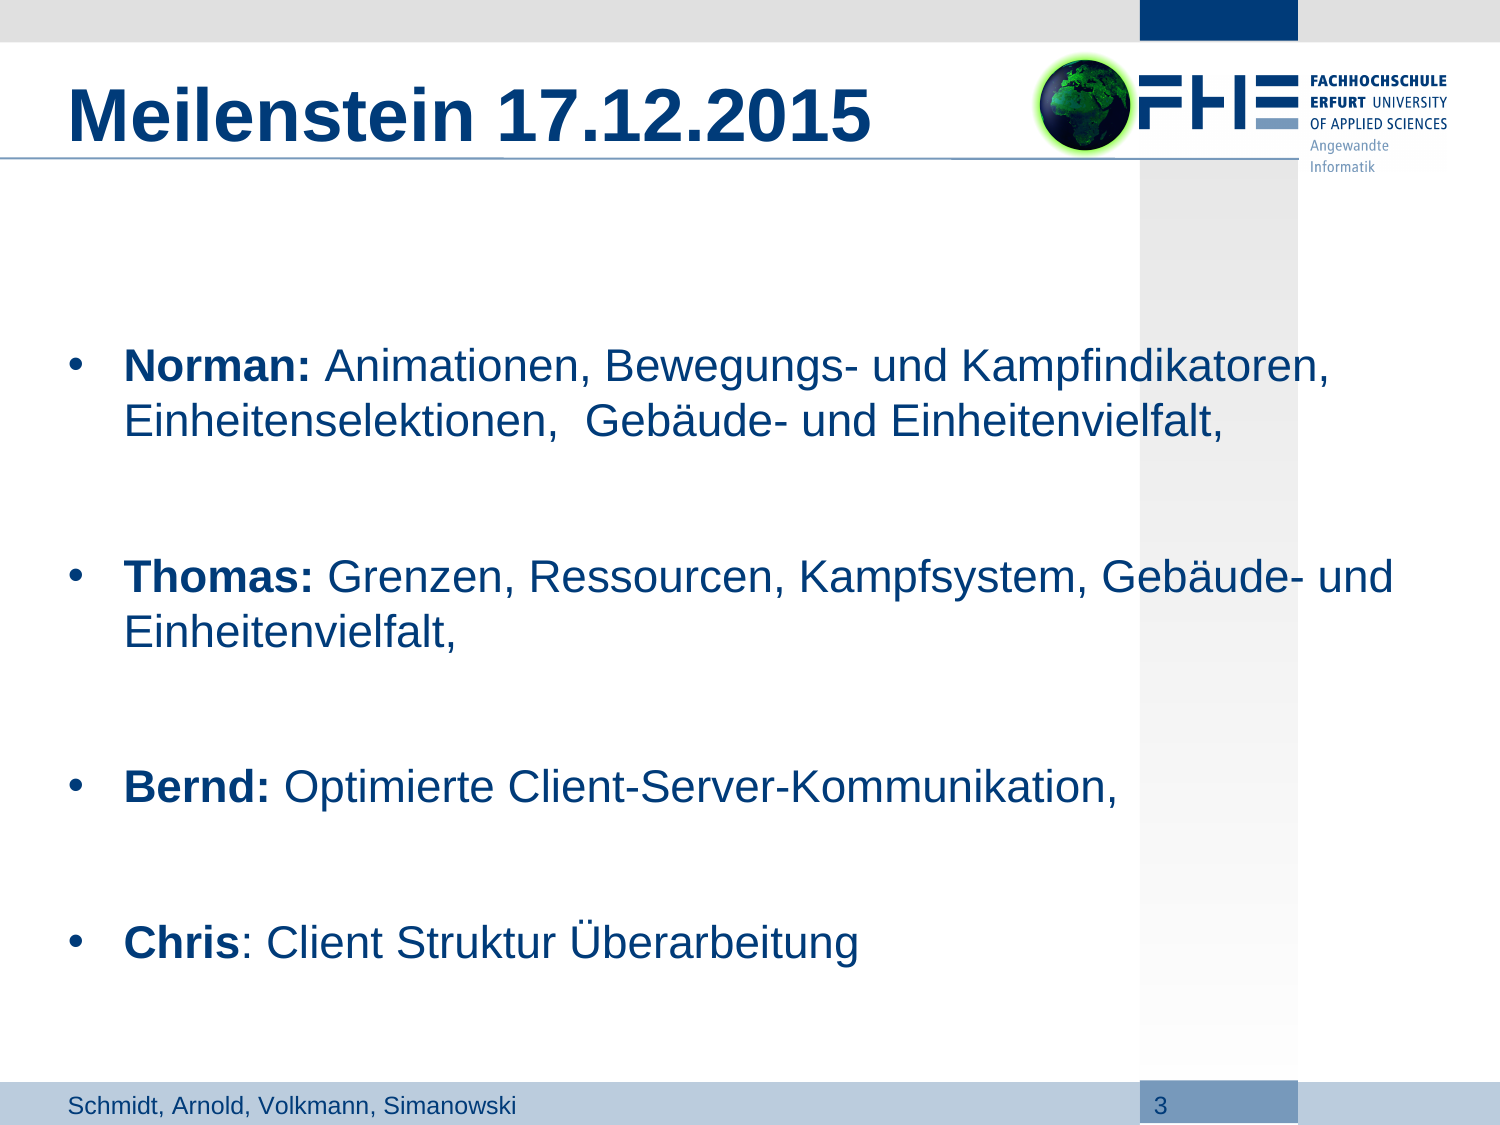

Meilenstein 17.12.2015
# Norman: Animationen, Bewegungs- und Kampfindikatoren, Einheitenselektionen, Gebäude- und Einheitenvielfalt,
Thomas: Grenzen, Ressourcen, Kampfsystem, Gebäude- und Einheitenvielfalt,
Bernd: Optimierte Client-Server-Kommunikation,
Chris: Client Struktur Überarbeitung